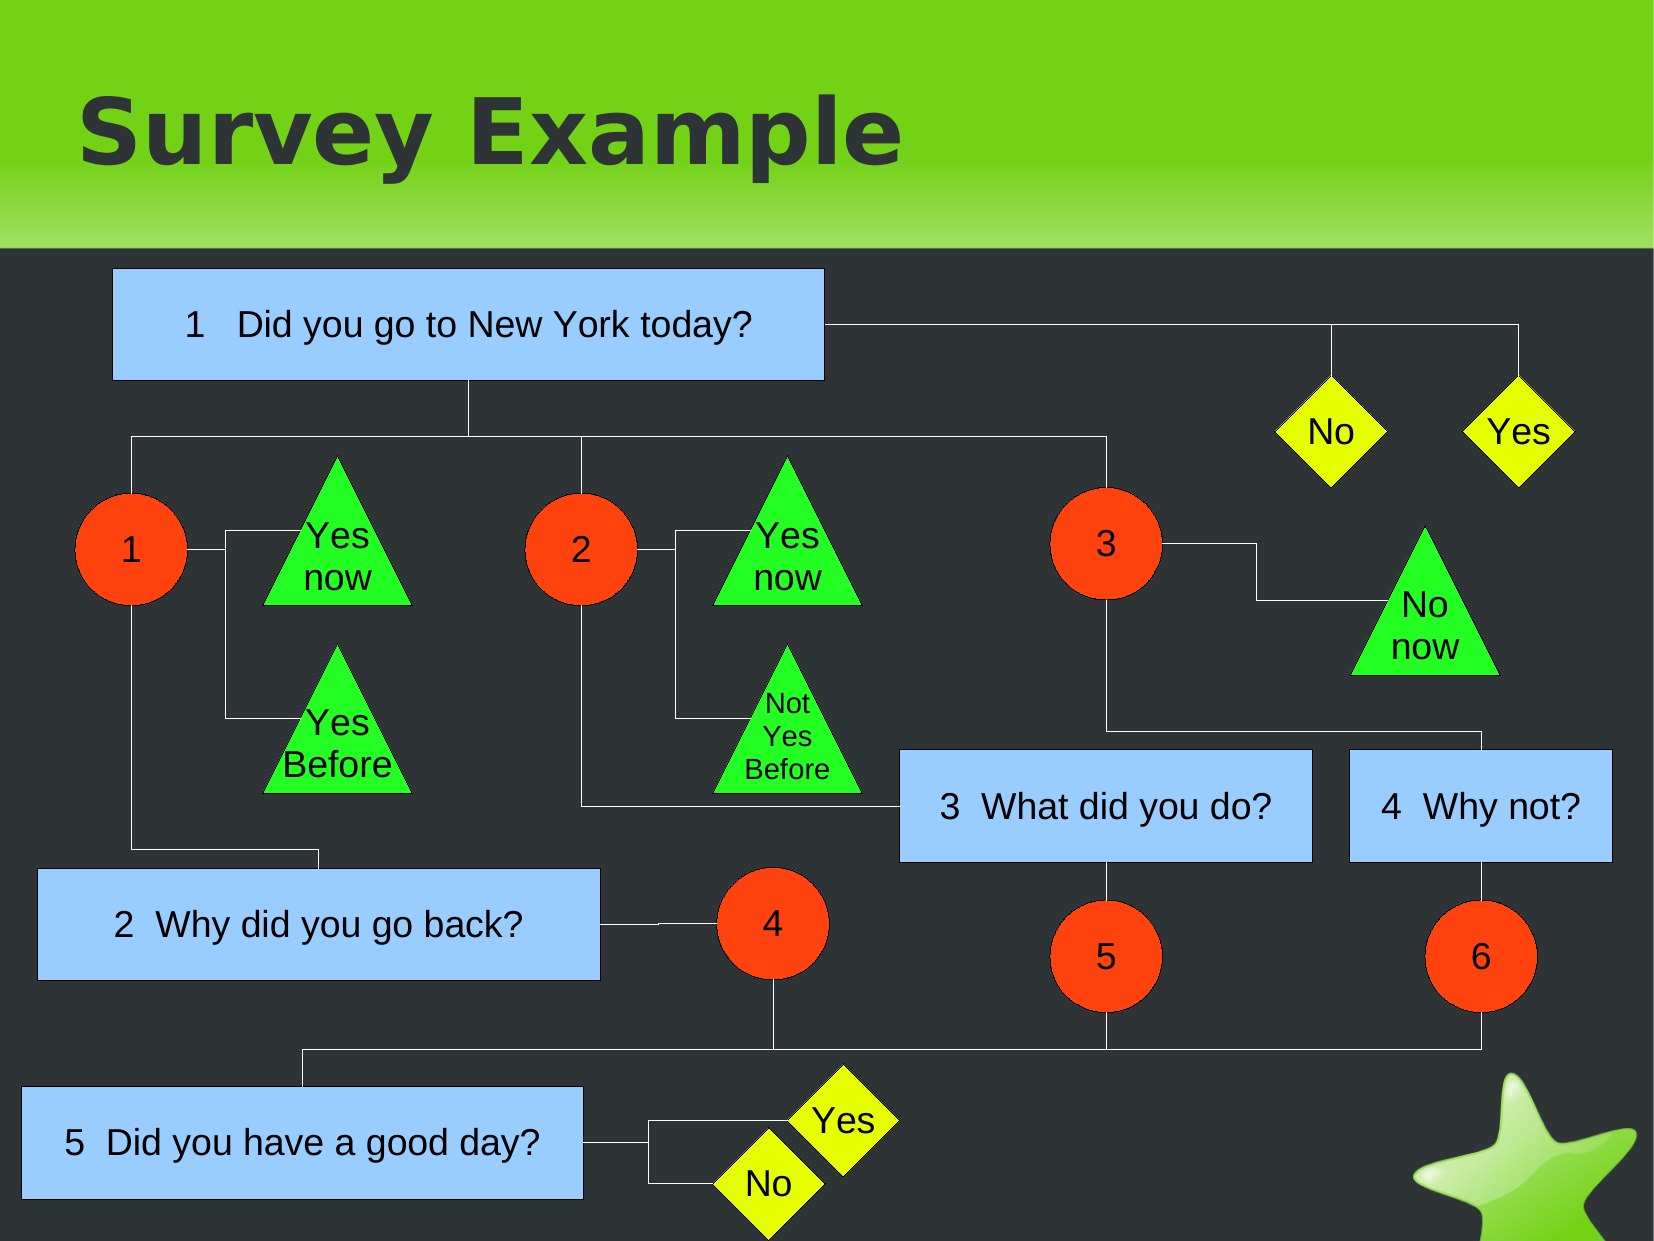

# Survey Example
1 Did you go to New York today?
No
Yes
Yes
now
Yes
now
3
1
2
No
now
Yes
Before
Not
Yes
Before
3 What did you do?
4 Why not?
4
2 Why did you go back?
5
6
Yes
5 Did you have a good day?
No